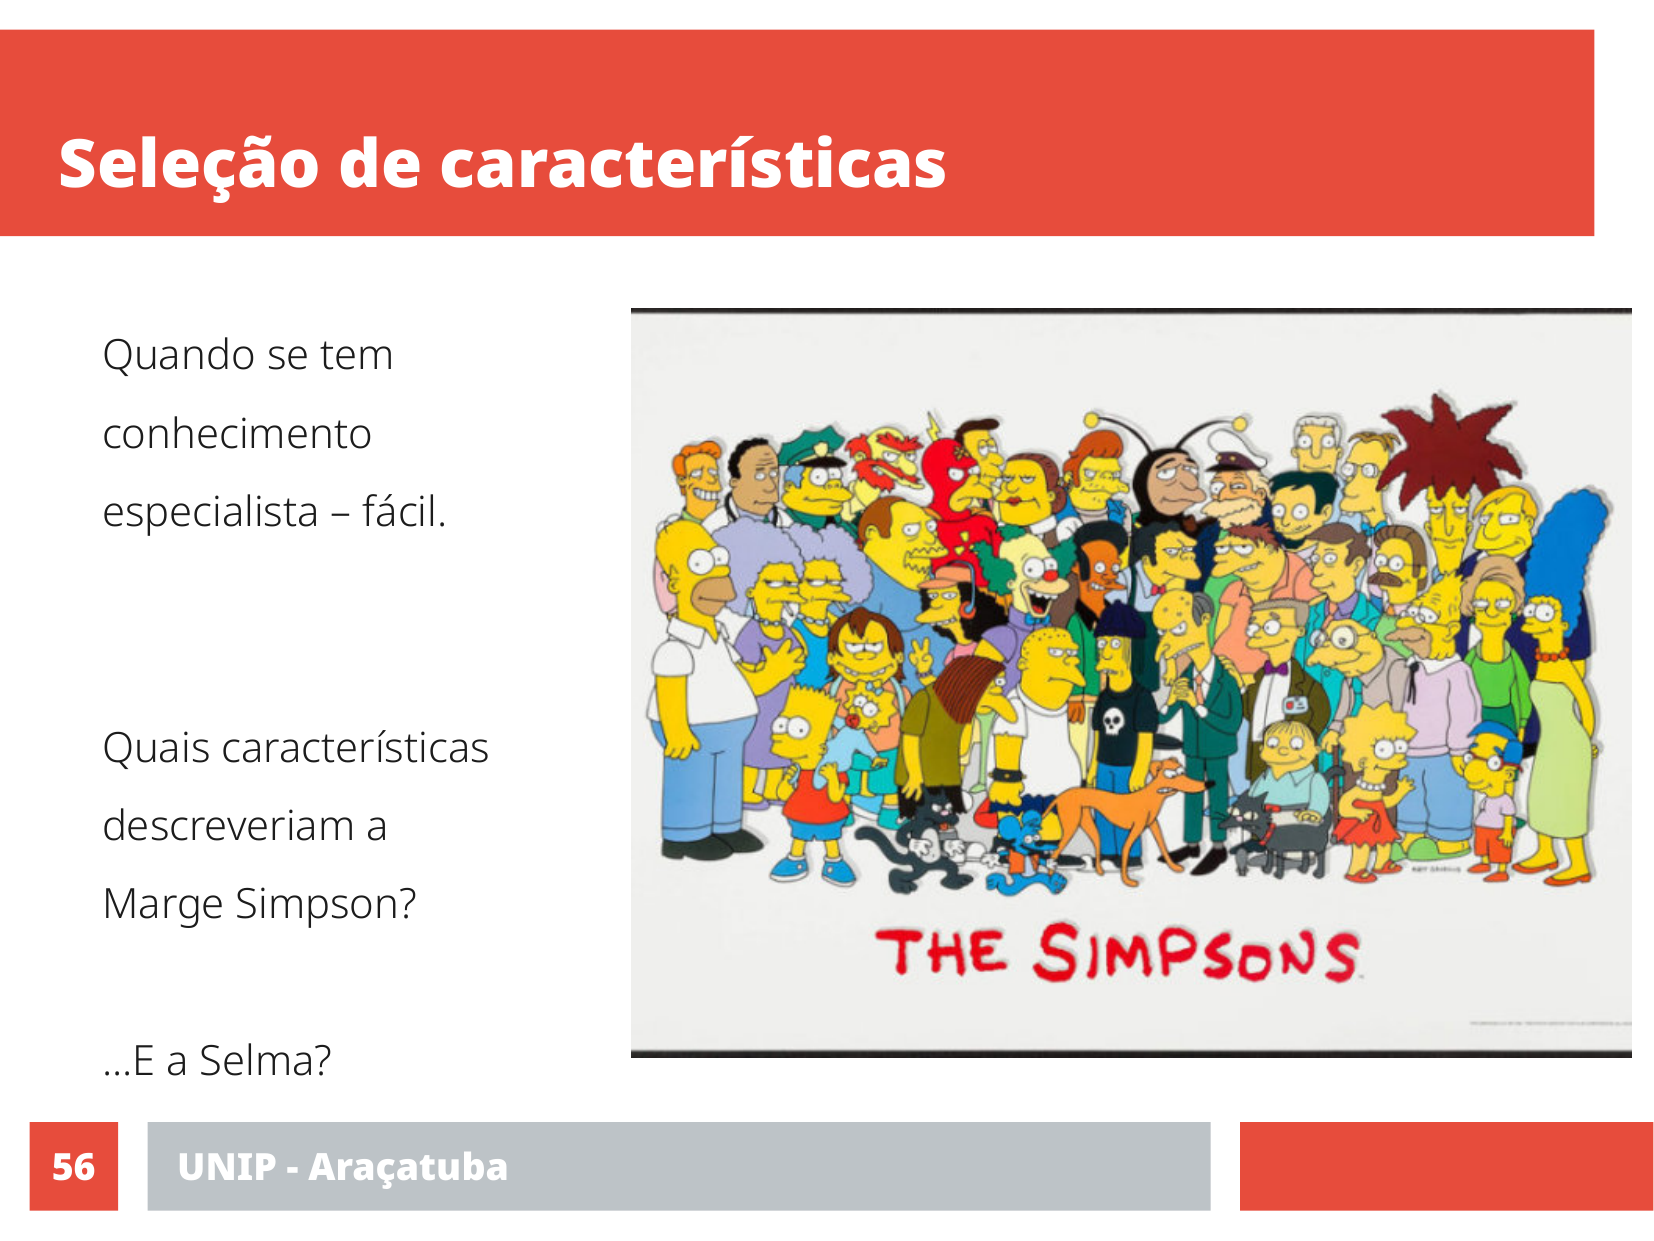

# Seleção de características
Quando se tem
conhecimento
especialista – fácil.
Quais características
descreveriam a
Marge Simpson?
...E a Selma?
56
UNIP - Araçatuba